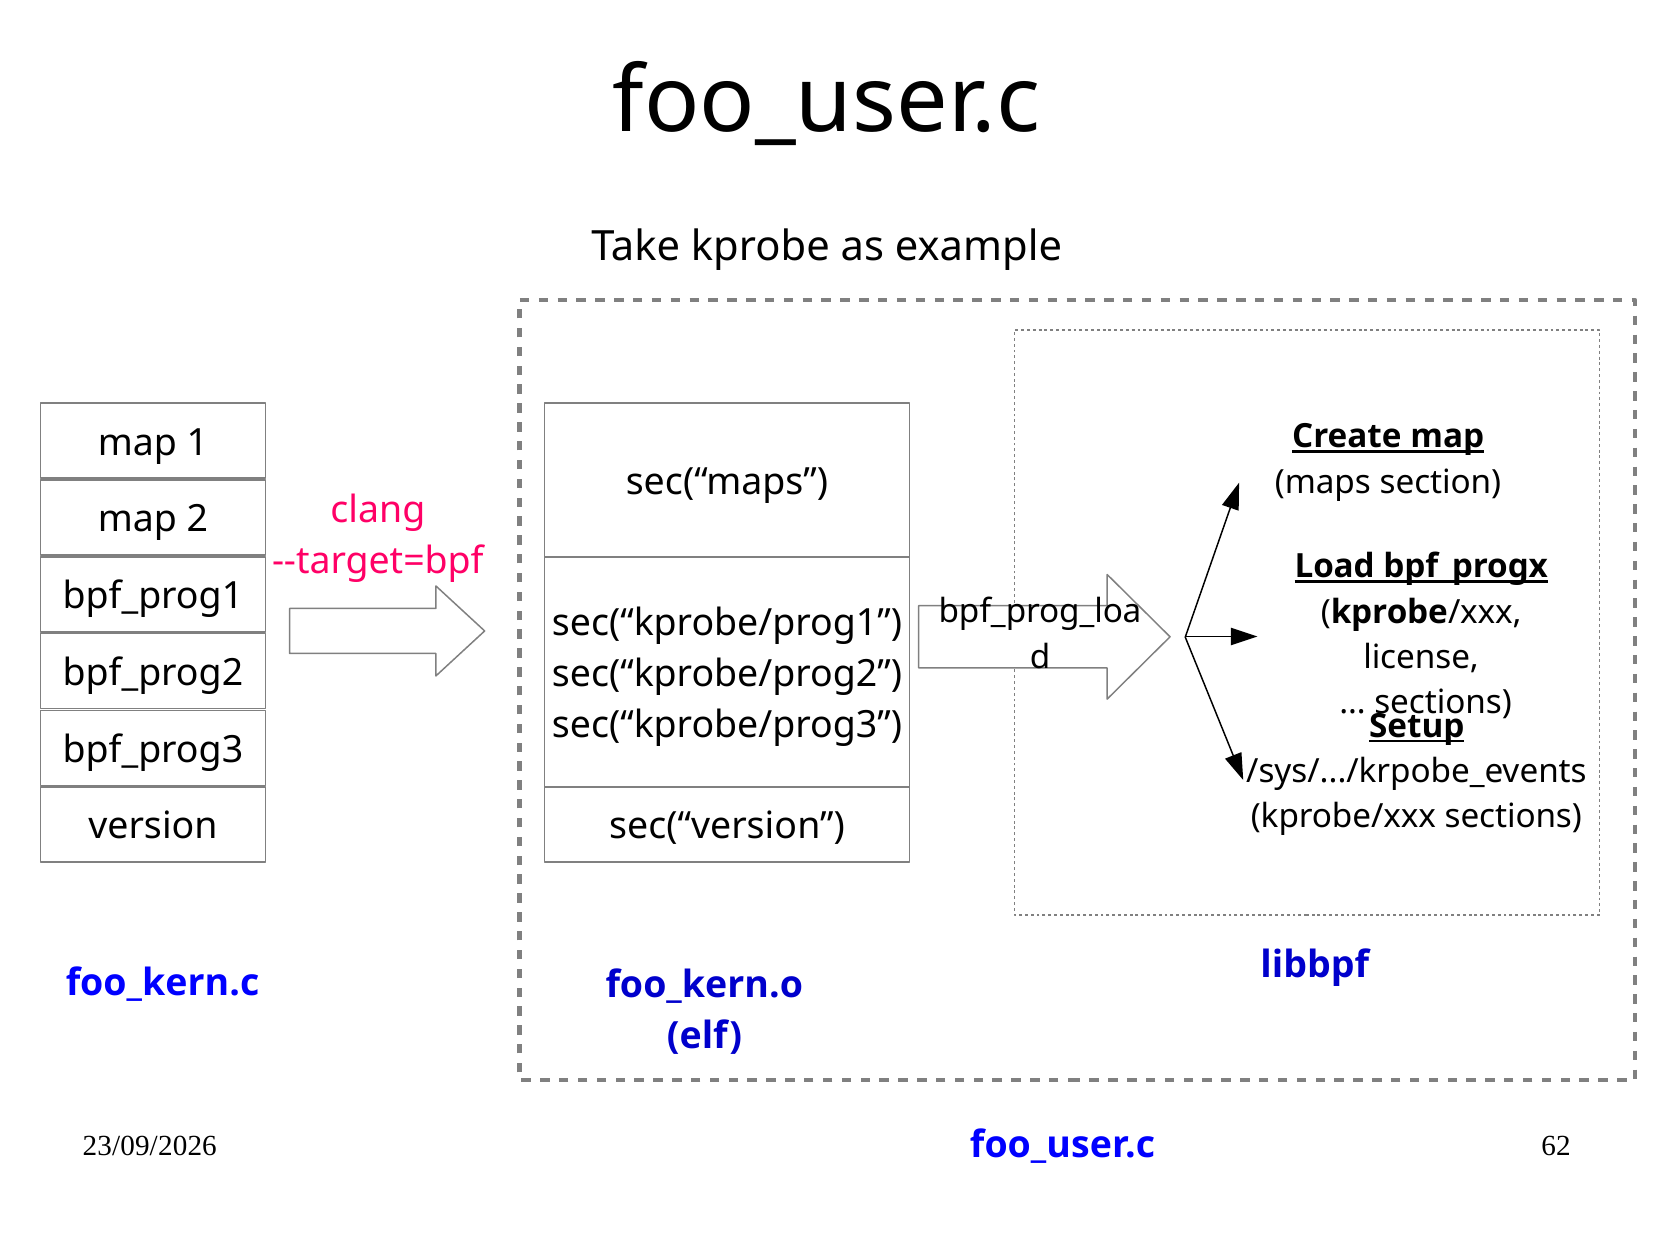

# foo_user.c Take kprobe as example
map 1
sec(“maps”)
Create map
(maps section)
clang
--target=bpf
map 2
Load bpf_progx
(kprobe/xxx, license,
 … sections)
bpf_prog1
sec(“kprobe/prog1”)
sec(“kprobe/prog2”)
sec(“kprobe/prog3”)
bpf_prog_load
bpf_prog2
Setup /sys/.../krpobe_events
(kprobe/xxx sections)
bpf_prog3
version
sec(“version”)
libbpf
foo_kern.c
foo_kern.o
(elf)
foo_user.c
62